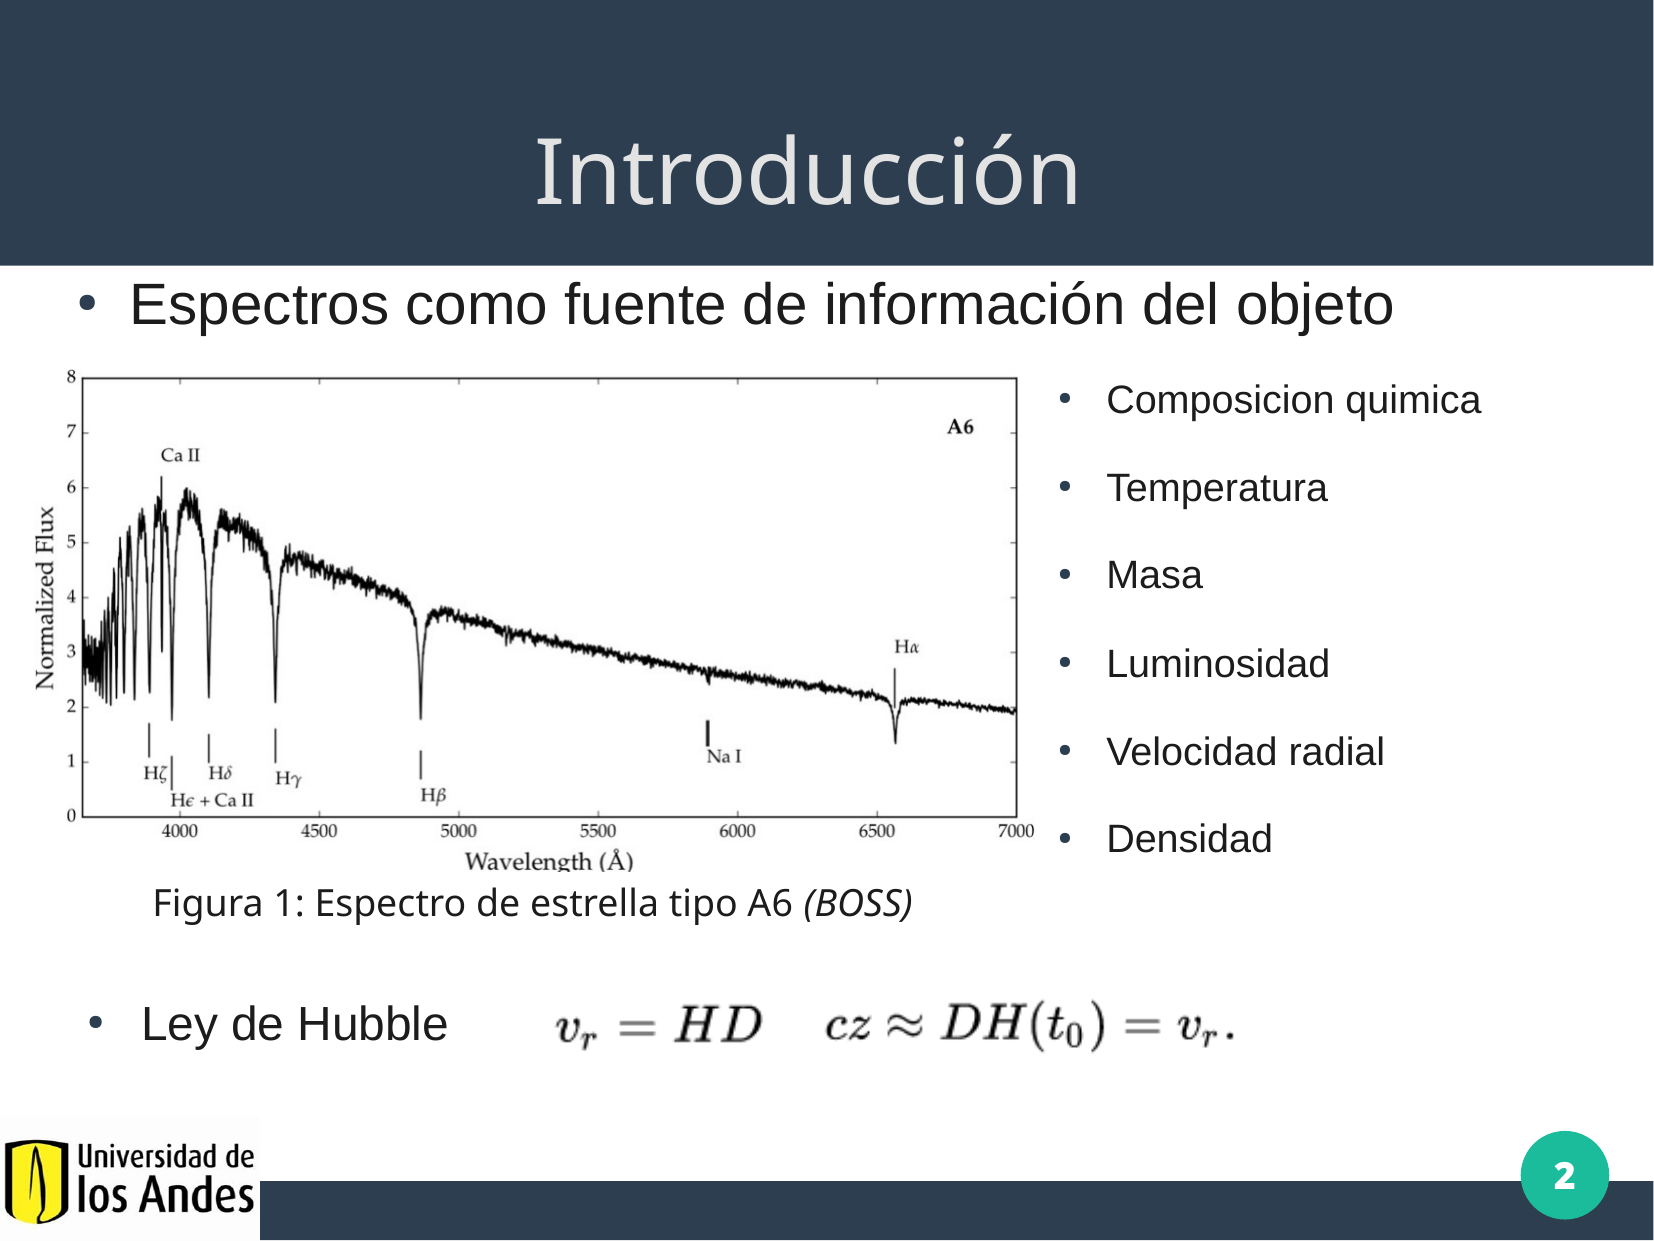

Introducción
# Espectros como fuente de información del objeto
Composicion quimica
Temperatura
Masa
Luminosidad
Velocidad radial
Densidad
Figura 1: Espectro de estrella tipo A6 (BOSS)
Ley de Hubble
2